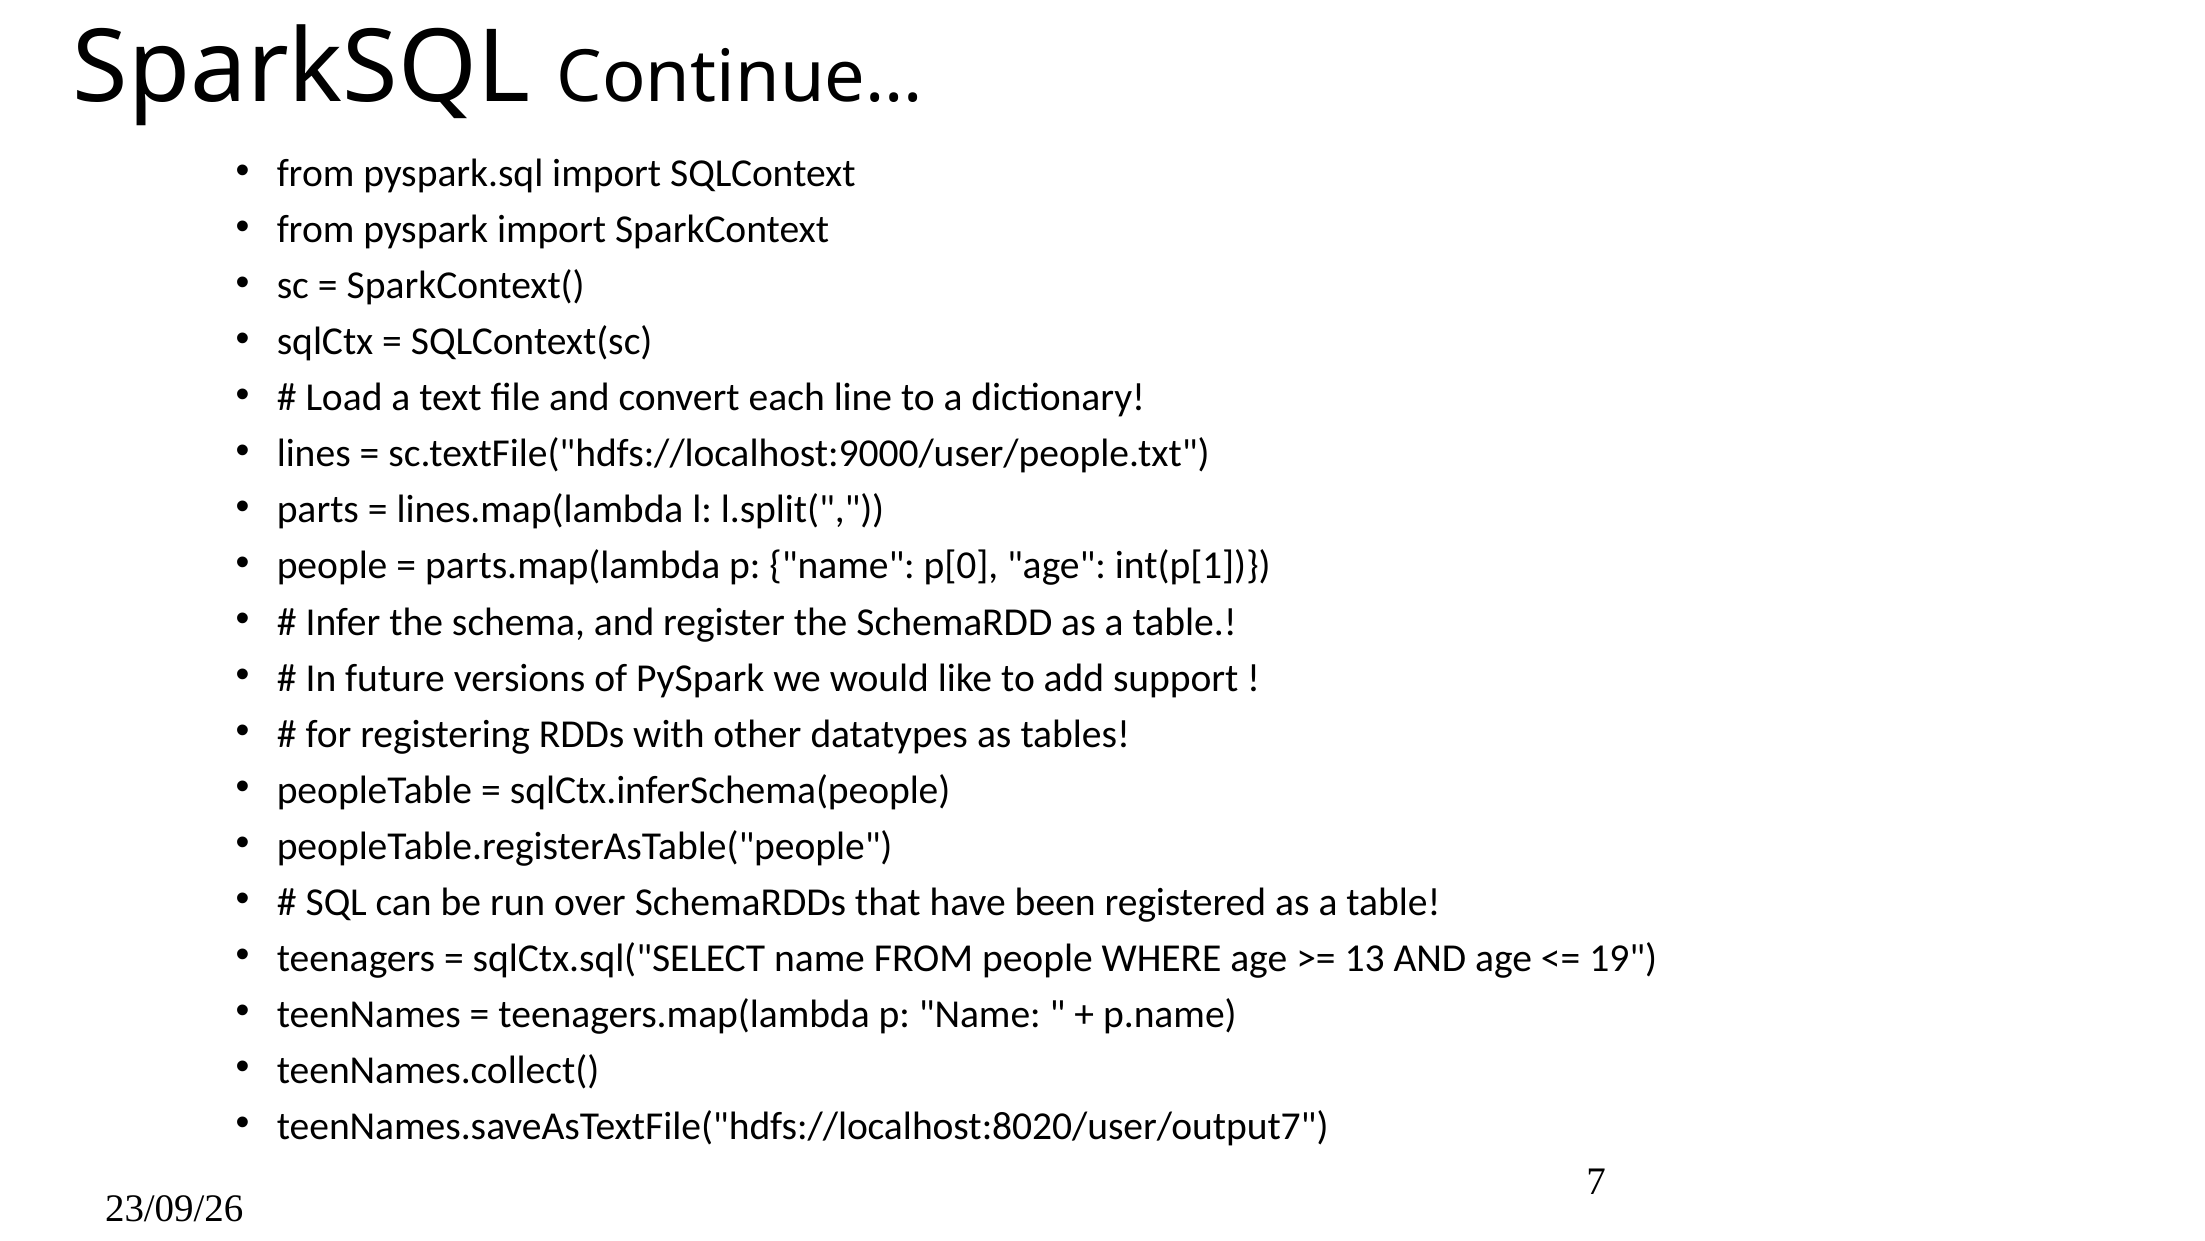

# SparkSQL Continue...
from pyspark.sql import SQLContext
from pyspark import SparkContext
sc = SparkContext()
sqlCtx = SQLContext(sc)
# Load a text file and convert each line to a dictionary!
lines = sc.textFile("hdfs://localhost:9000/user/people.txt")
parts = lines.map(lambda l: l.split(","))
people = parts.map(lambda p: {"name": p[0], "age": int(p[1])})
# Infer the schema, and register the SchemaRDD as a table.!
# In future versions of PySpark we would like to add support !
# for registering RDDs with other datatypes as tables!
peopleTable = sqlCtx.inferSchema(people)
peopleTable.registerAsTable("people")
# SQL can be run over SchemaRDDs that have been registered as a table!
teenagers = sqlCtx.sql("SELECT name FROM people WHERE age >= 13 AND age <= 19")
teenNames = teenagers.map(lambda p: "Name: " + p.name)
teenNames.collect()
teenNames.saveAsTextFile("hdfs://localhost:8020/user/output7")